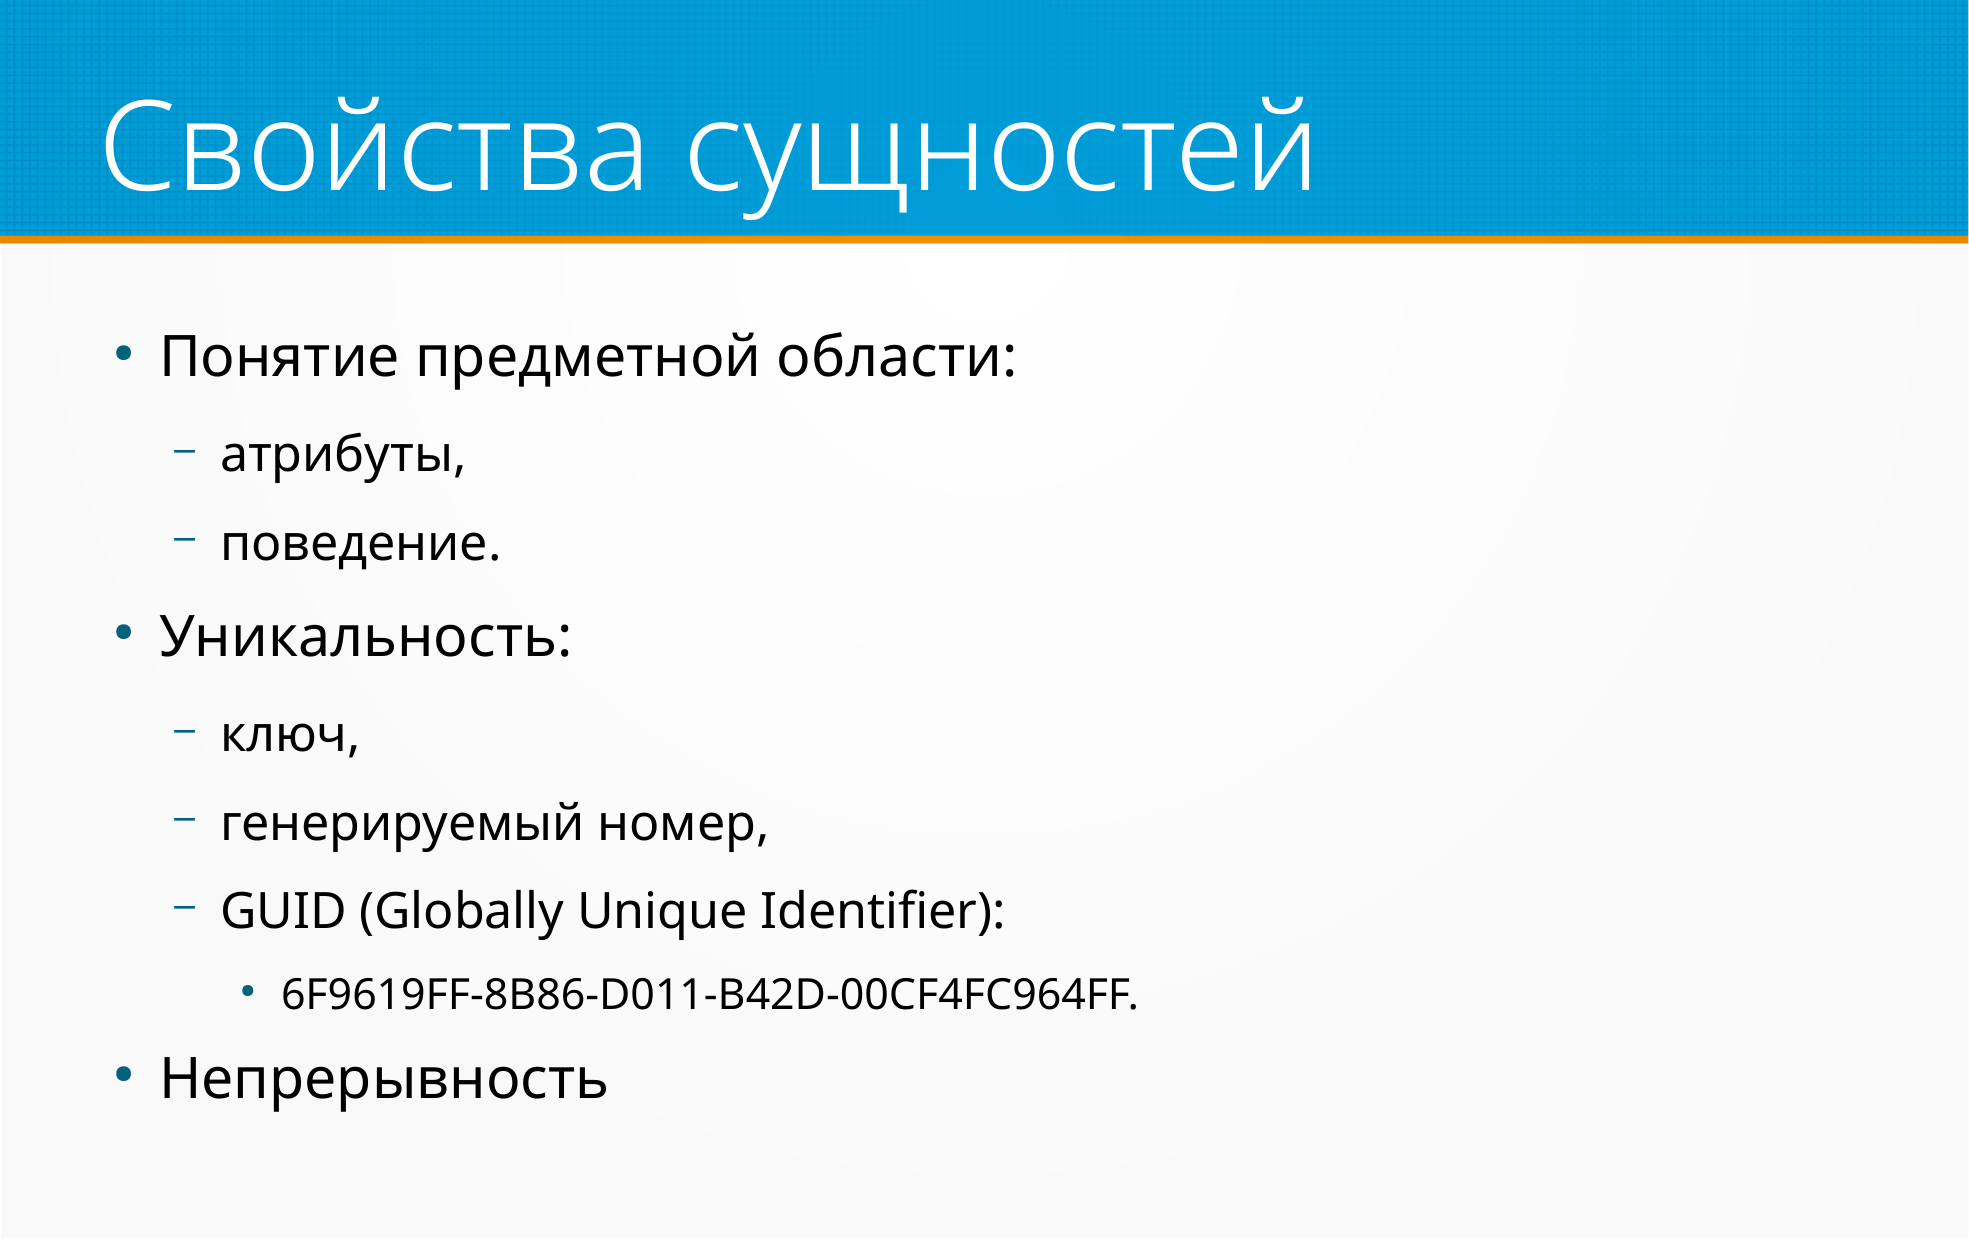

# Свойства сущностей
Понятие предметной области:
атрибуты,
поведение.
Уникальность:
ключ,
генерируемый номер,
GUID (Globally Unique Identifier):
6F9619FF-8B86-D011-B42D-00CF4FC964FF.
Непрерывность